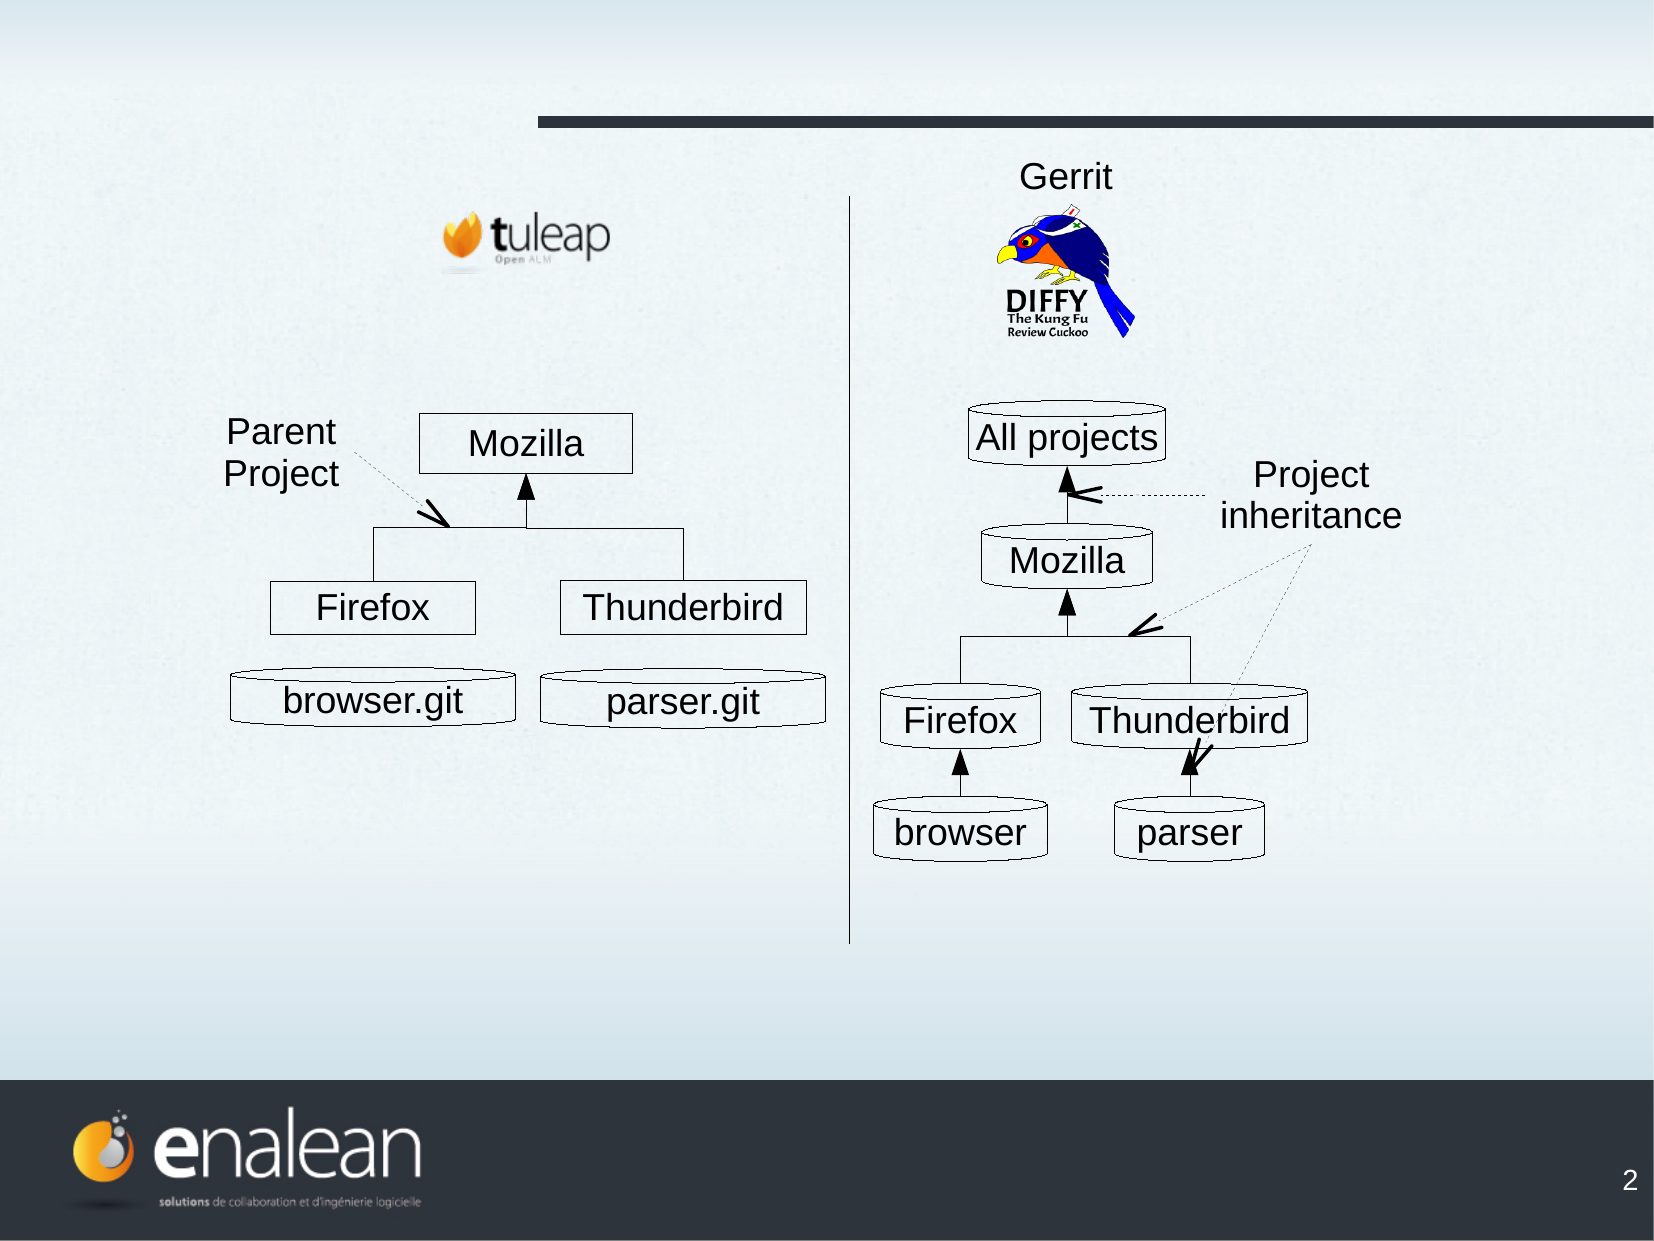

Gerrit
All projects
Parent
Project
Mozilla
Project
inheritance
Mozilla
Thunderbird
parser.git
Firefox
browser.git
Firefox
Thunderbird
browser
parser
2